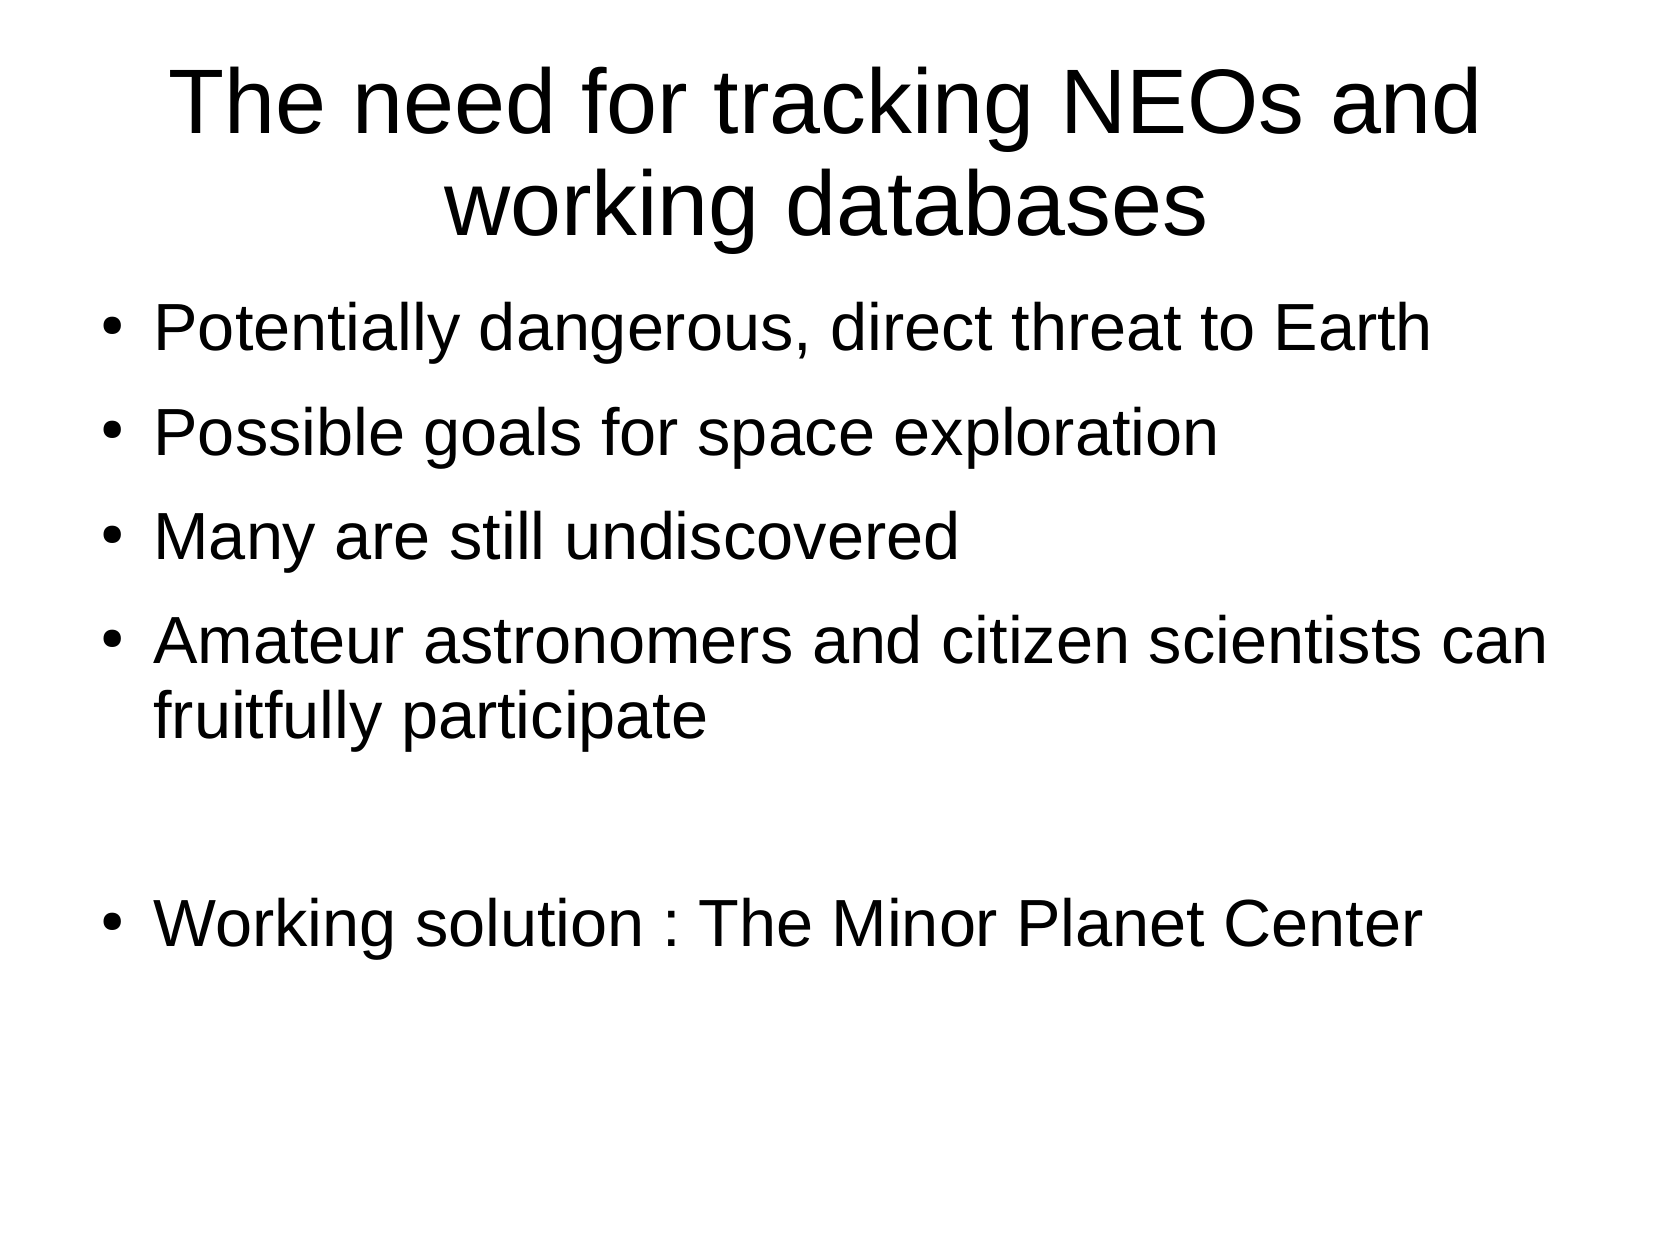

# The need for tracking NEOs and working databases
Potentially dangerous, direct threat to Earth
Possible goals for space exploration
Many are still undiscovered
Amateur astronomers and citizen scientists can fruitfully participate
Working solution : The Minor Planet Center